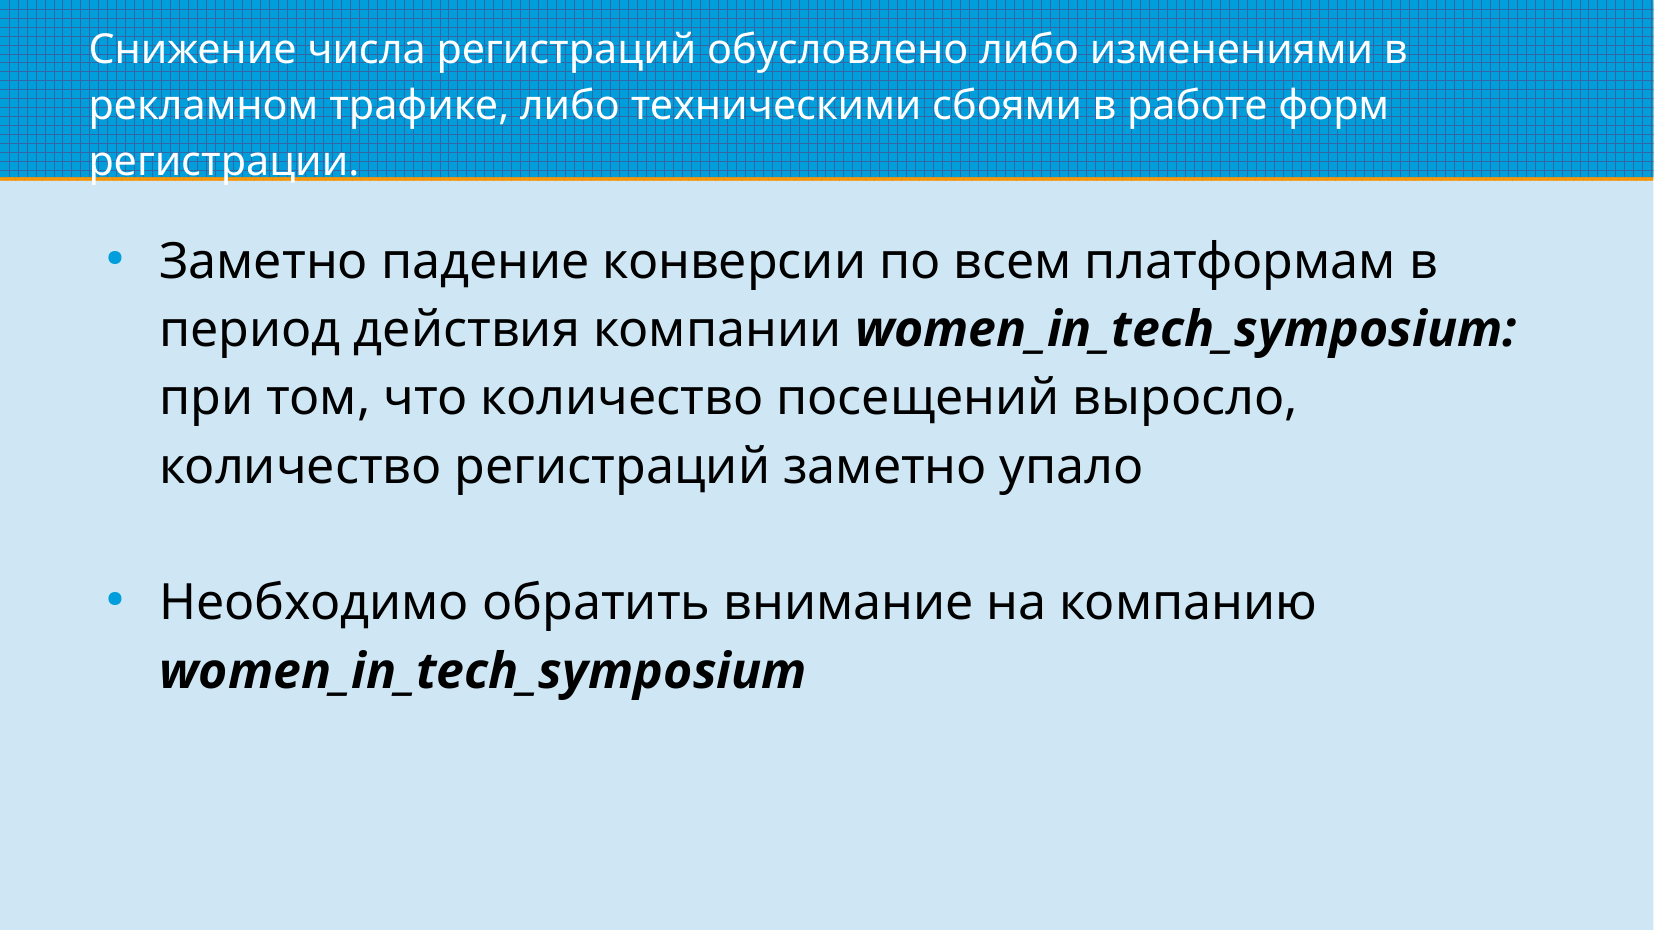

# Снижение числа регистраций обусловлено либо изменениями в рекламном трафике, либо техническими сбоями в работе форм регистрации.
Заметно падение конверсии по всем платформам в период действия компании women_in_tech_symposium:
при том, что количество посещений выросло,
количество регистраций заметно упало
Необходимо обратить внимание на компанию women_in_tech_symposium